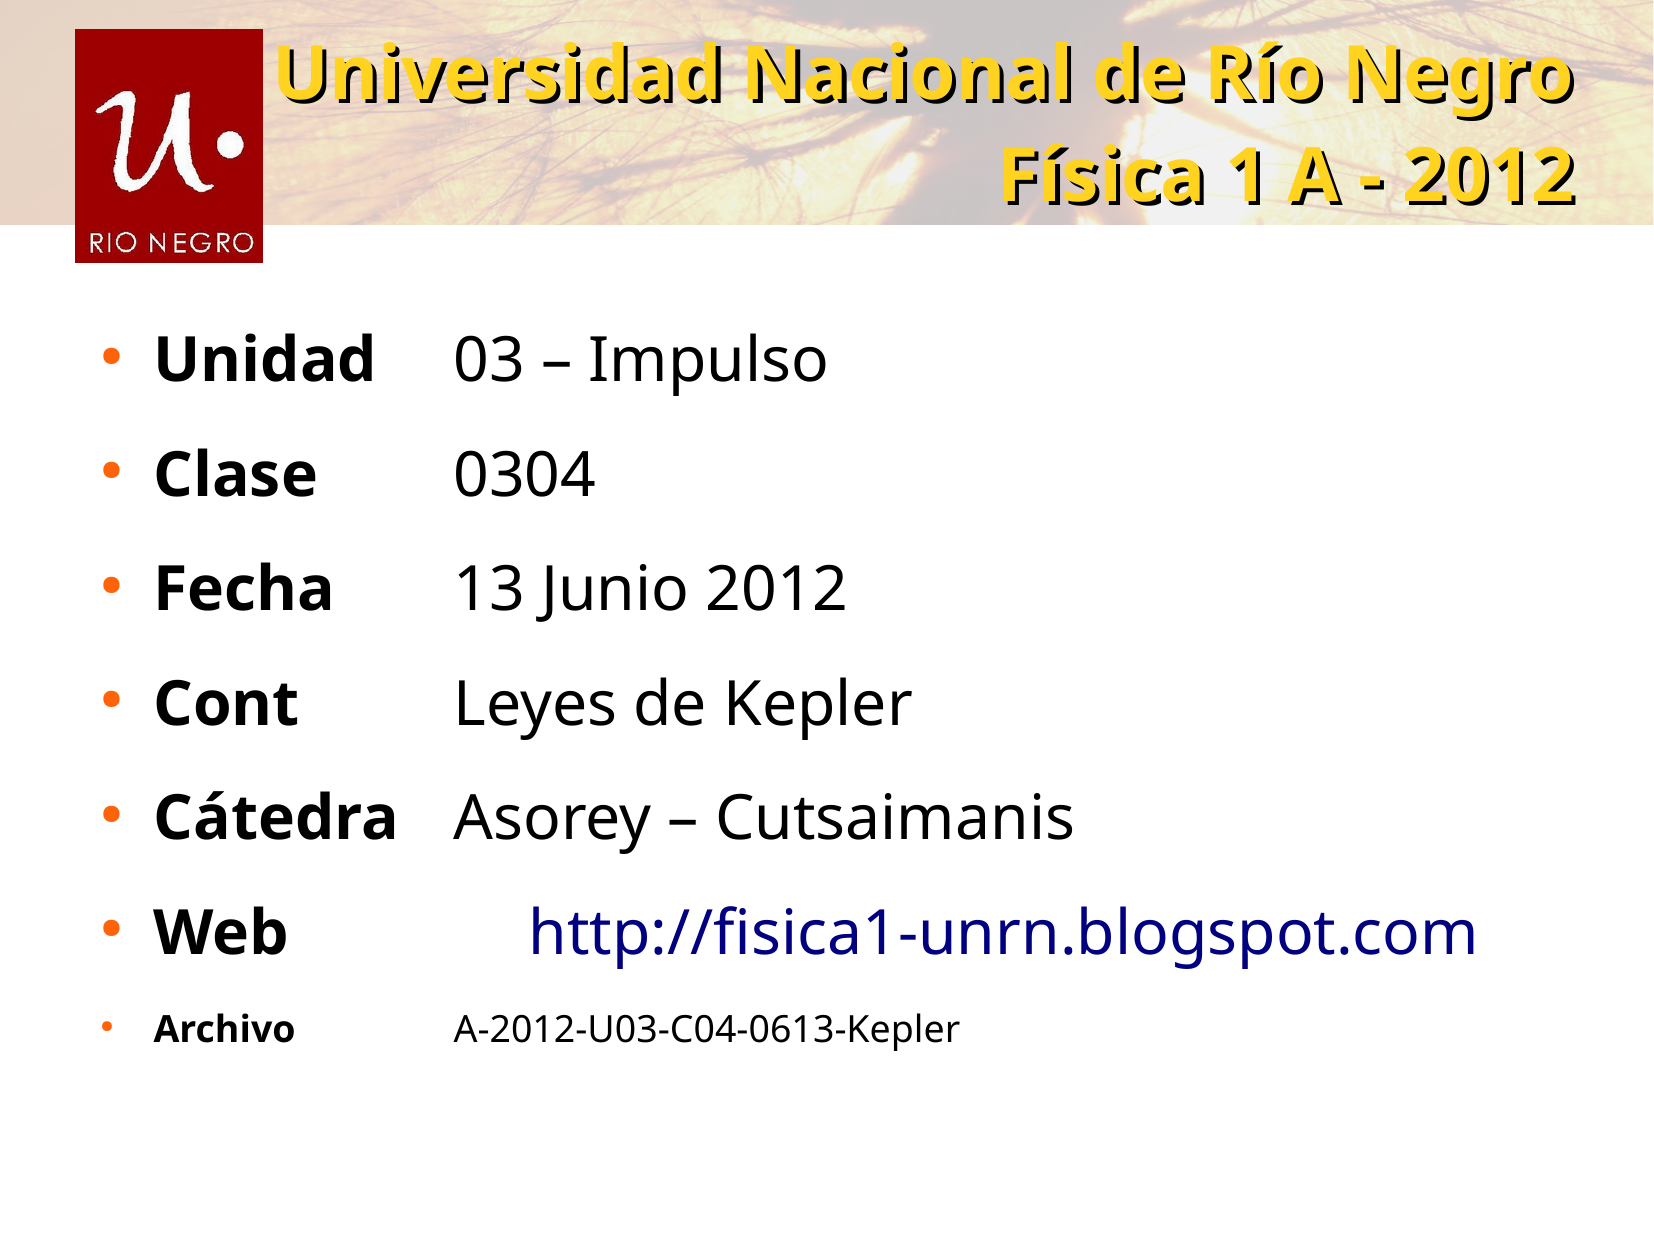

# Universidad Nacional de Río Negro Física 1 A - 2012
Unidad 	03 – Impulso
Clase		0304
Fecha		13 Junio 2012
Cont			Leyes de Kepler
Cátedra	Asorey – Cutsaimanis
Web 			http://fisica1-unrn.blogspot.com
Archivo			A-2012-U03-C04-0613-Kepler